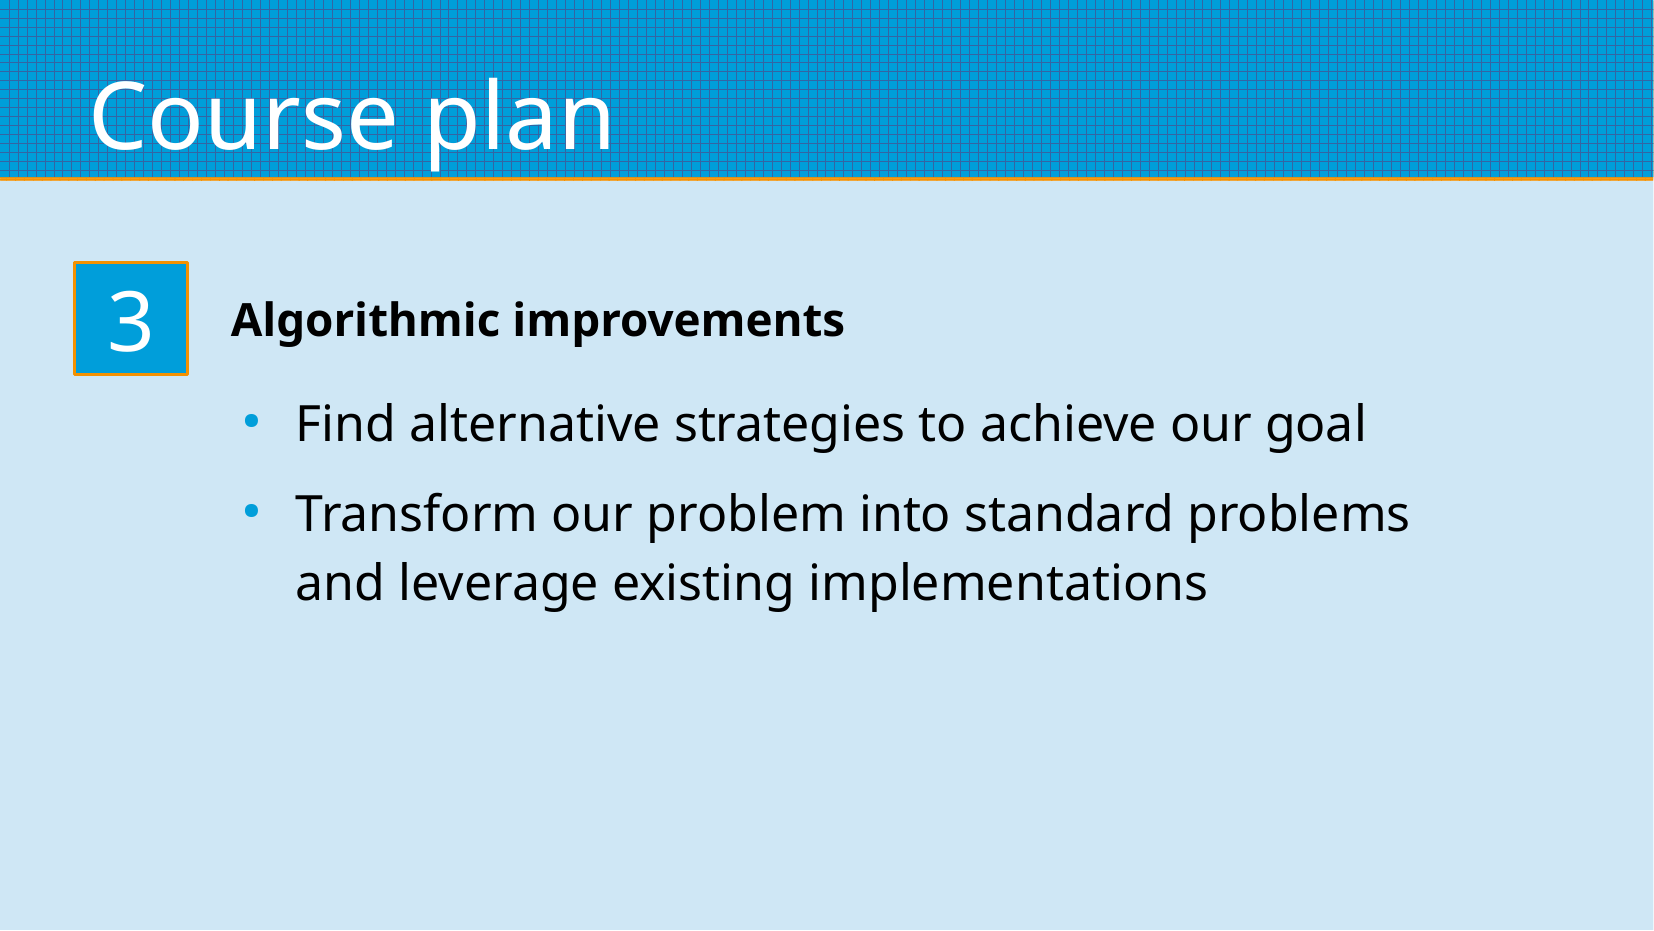

# Course plan
3
Algorithmic improvements
Find alternative strategies to achieve our goal
Transform our problem into standard problems and leverage existing implementations